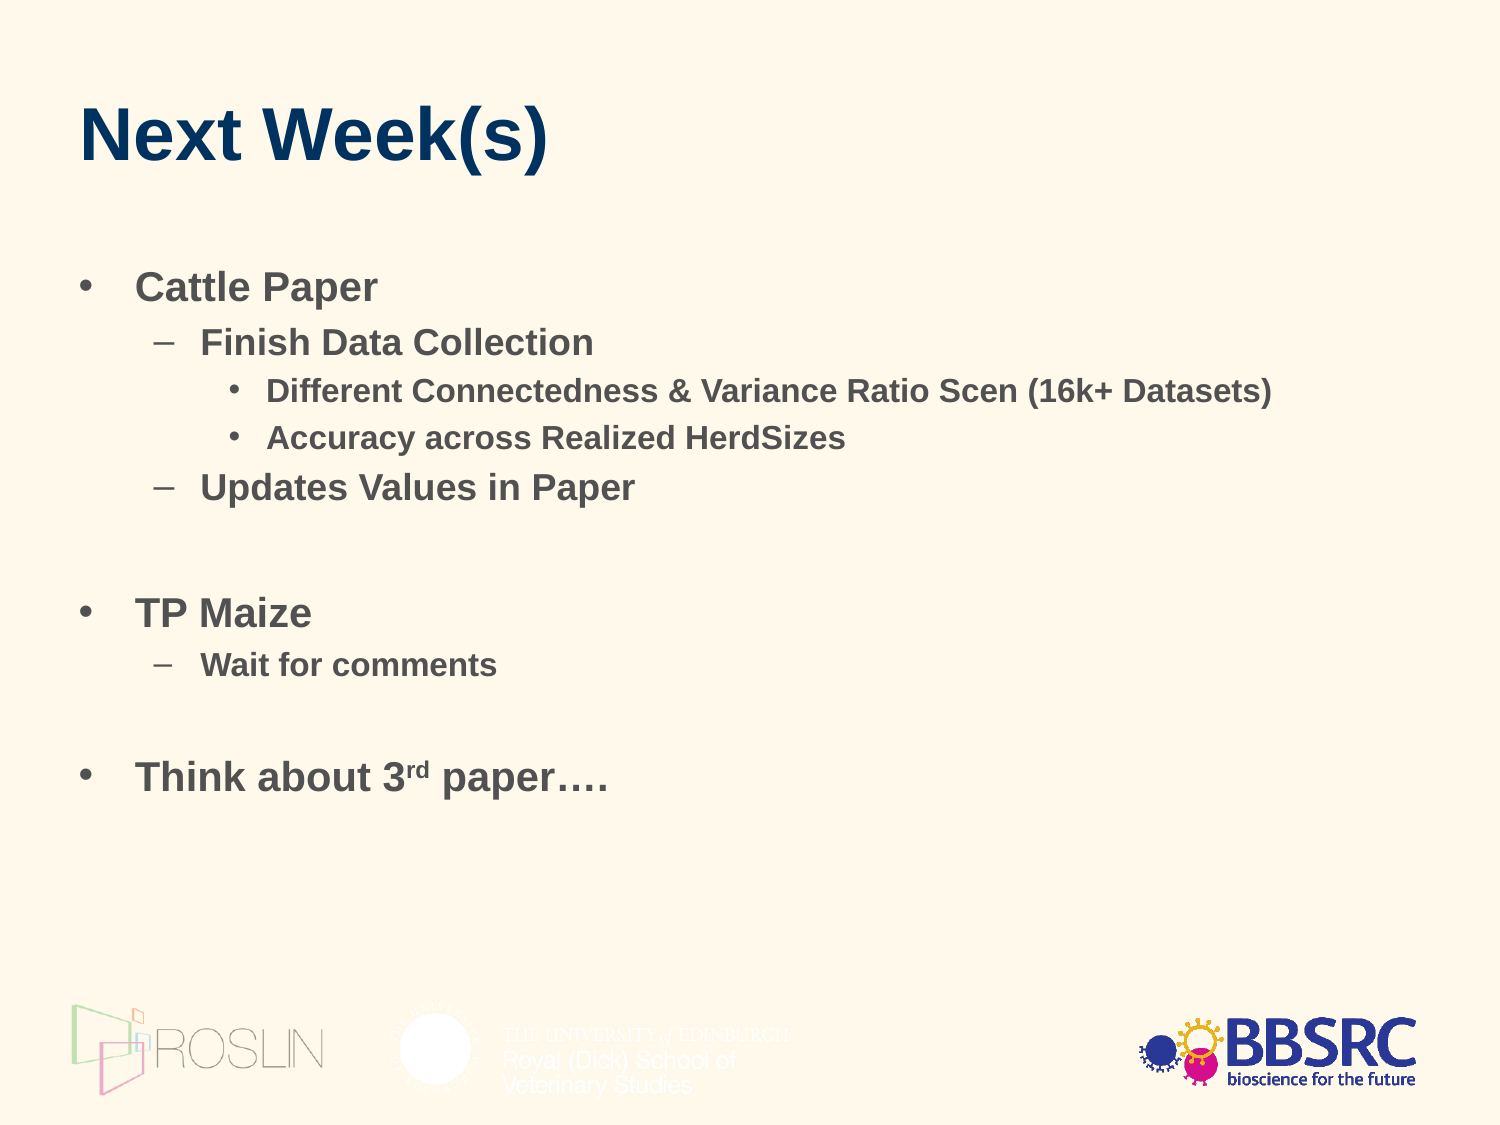

# Next Week(s)
Cattle Paper
Finish Data Collection
Different Connectedness & Variance Ratio Scen (16k+ Datasets)
Accuracy across Realized HerdSizes
Updates Values in Paper
TP Maize
Wait for comments
Think about 3rd paper….